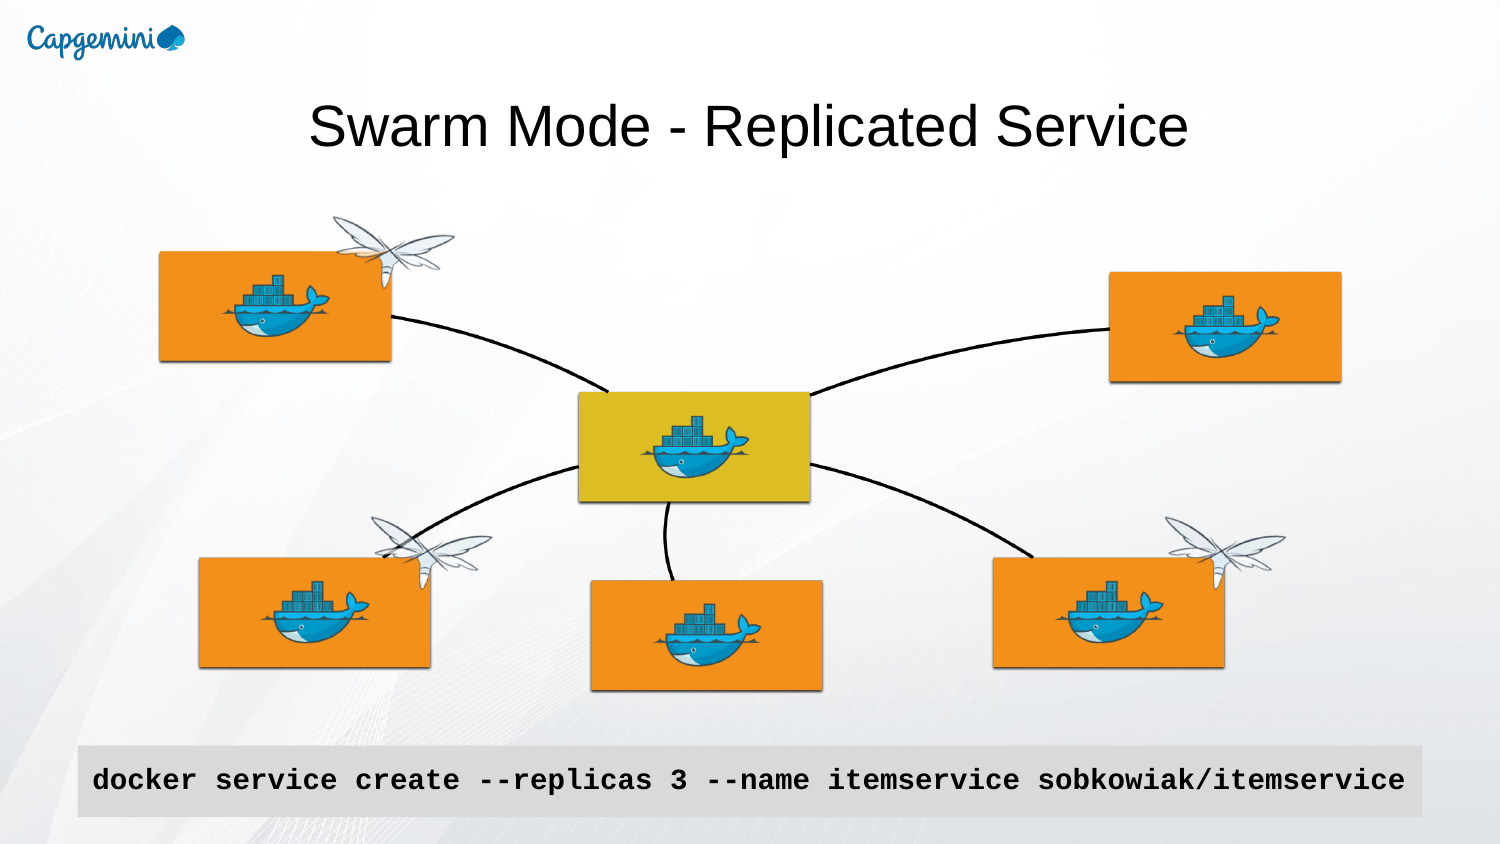

# Swarm Mode - Replicated Service
docker service create --replicas 3 --name itemservice sobkowiak/itemservice